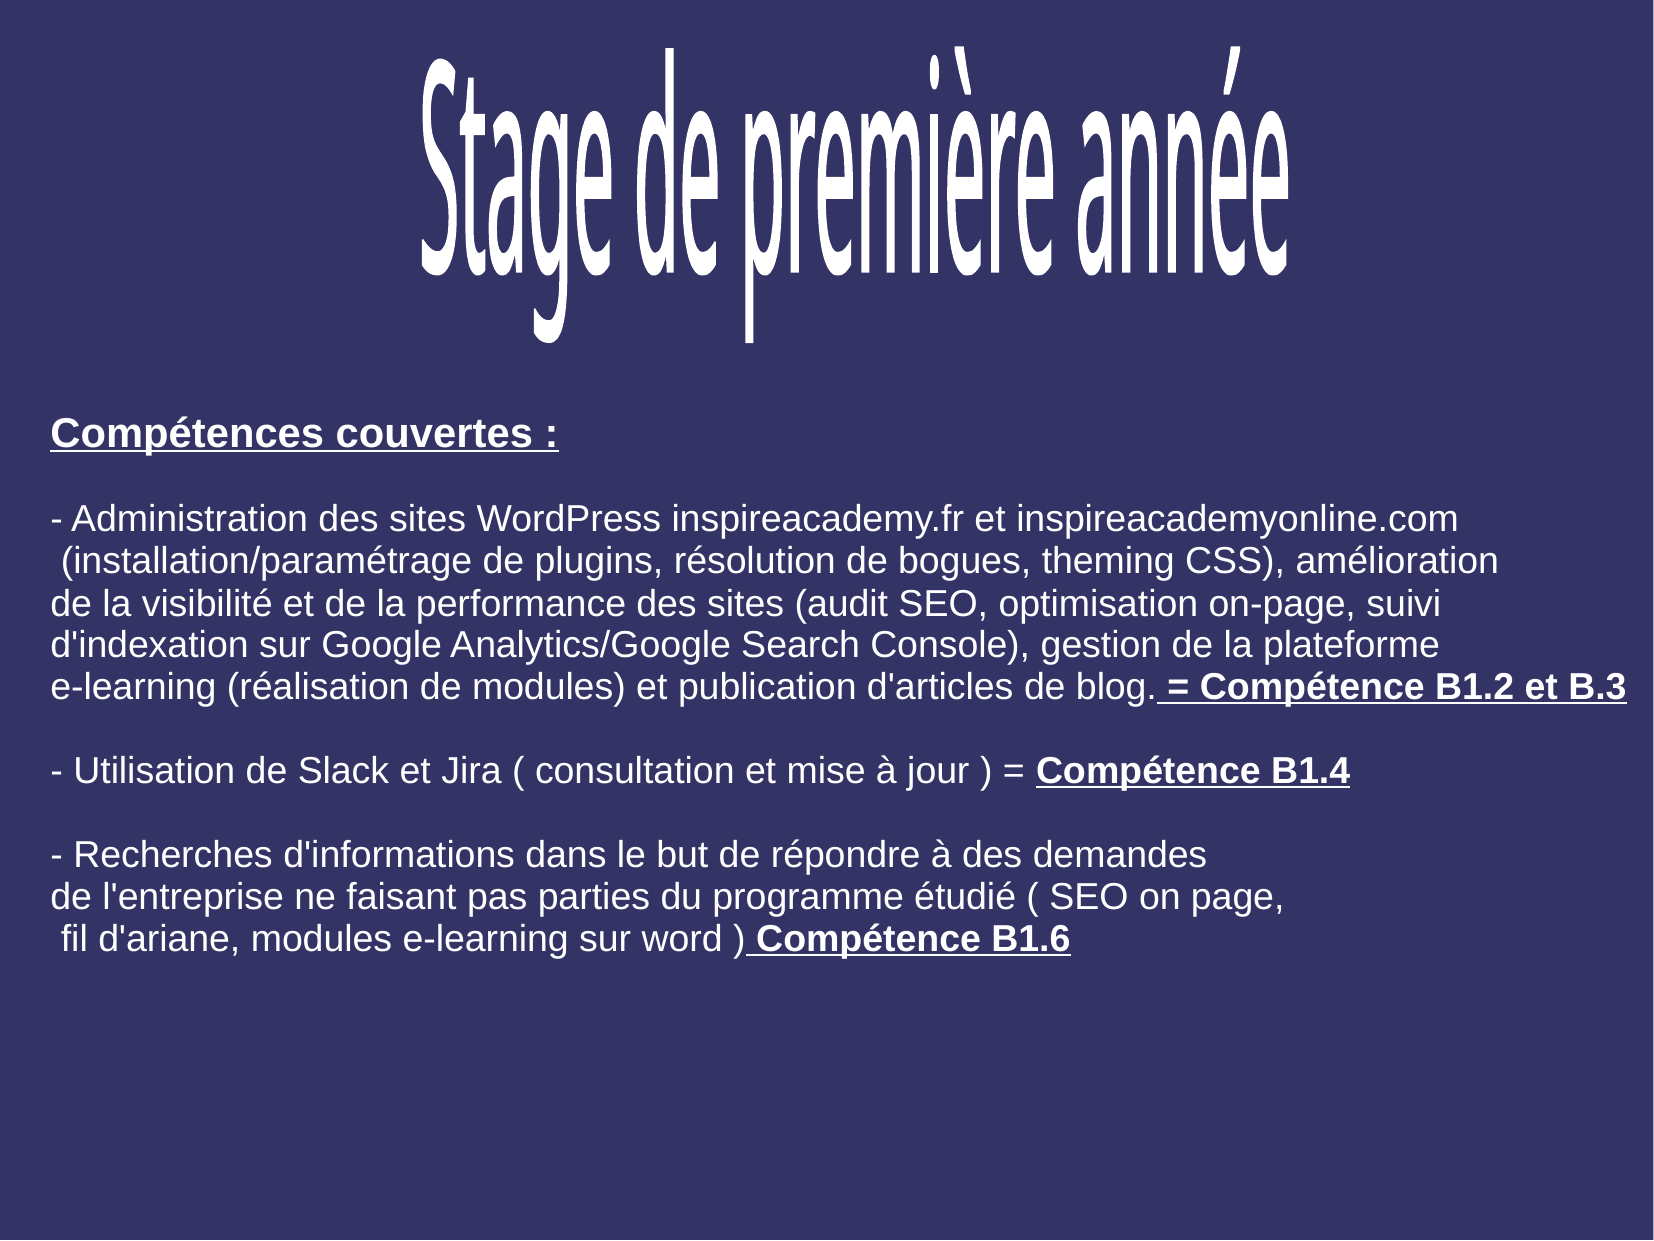

Stage de première année
Compétences couvertes :
- Administration des sites WordPress inspireacademy.fr et inspireacademyonline.com
 (installation/paramétrage de plugins, résolution de bogues, theming CSS), amélioration
de la visibilité et de la performance des sites (audit SEO, optimisation on-page, suivi
d'indexation sur Google Analytics/Google Search Console), gestion de la plateforme
e-learning (réalisation de modules) et publication d'articles de blog. = Compétence B1.2 et B.3
- Utilisation de Slack et Jira ( consultation et mise à jour ) = Compétence B1.4
- Recherches d'informations dans le but de répondre à des demandes
de l'entreprise ne faisant pas parties du programme étudié ( SEO on page,
 fil d'ariane, modules e-learning sur word ) Compétence B1.6